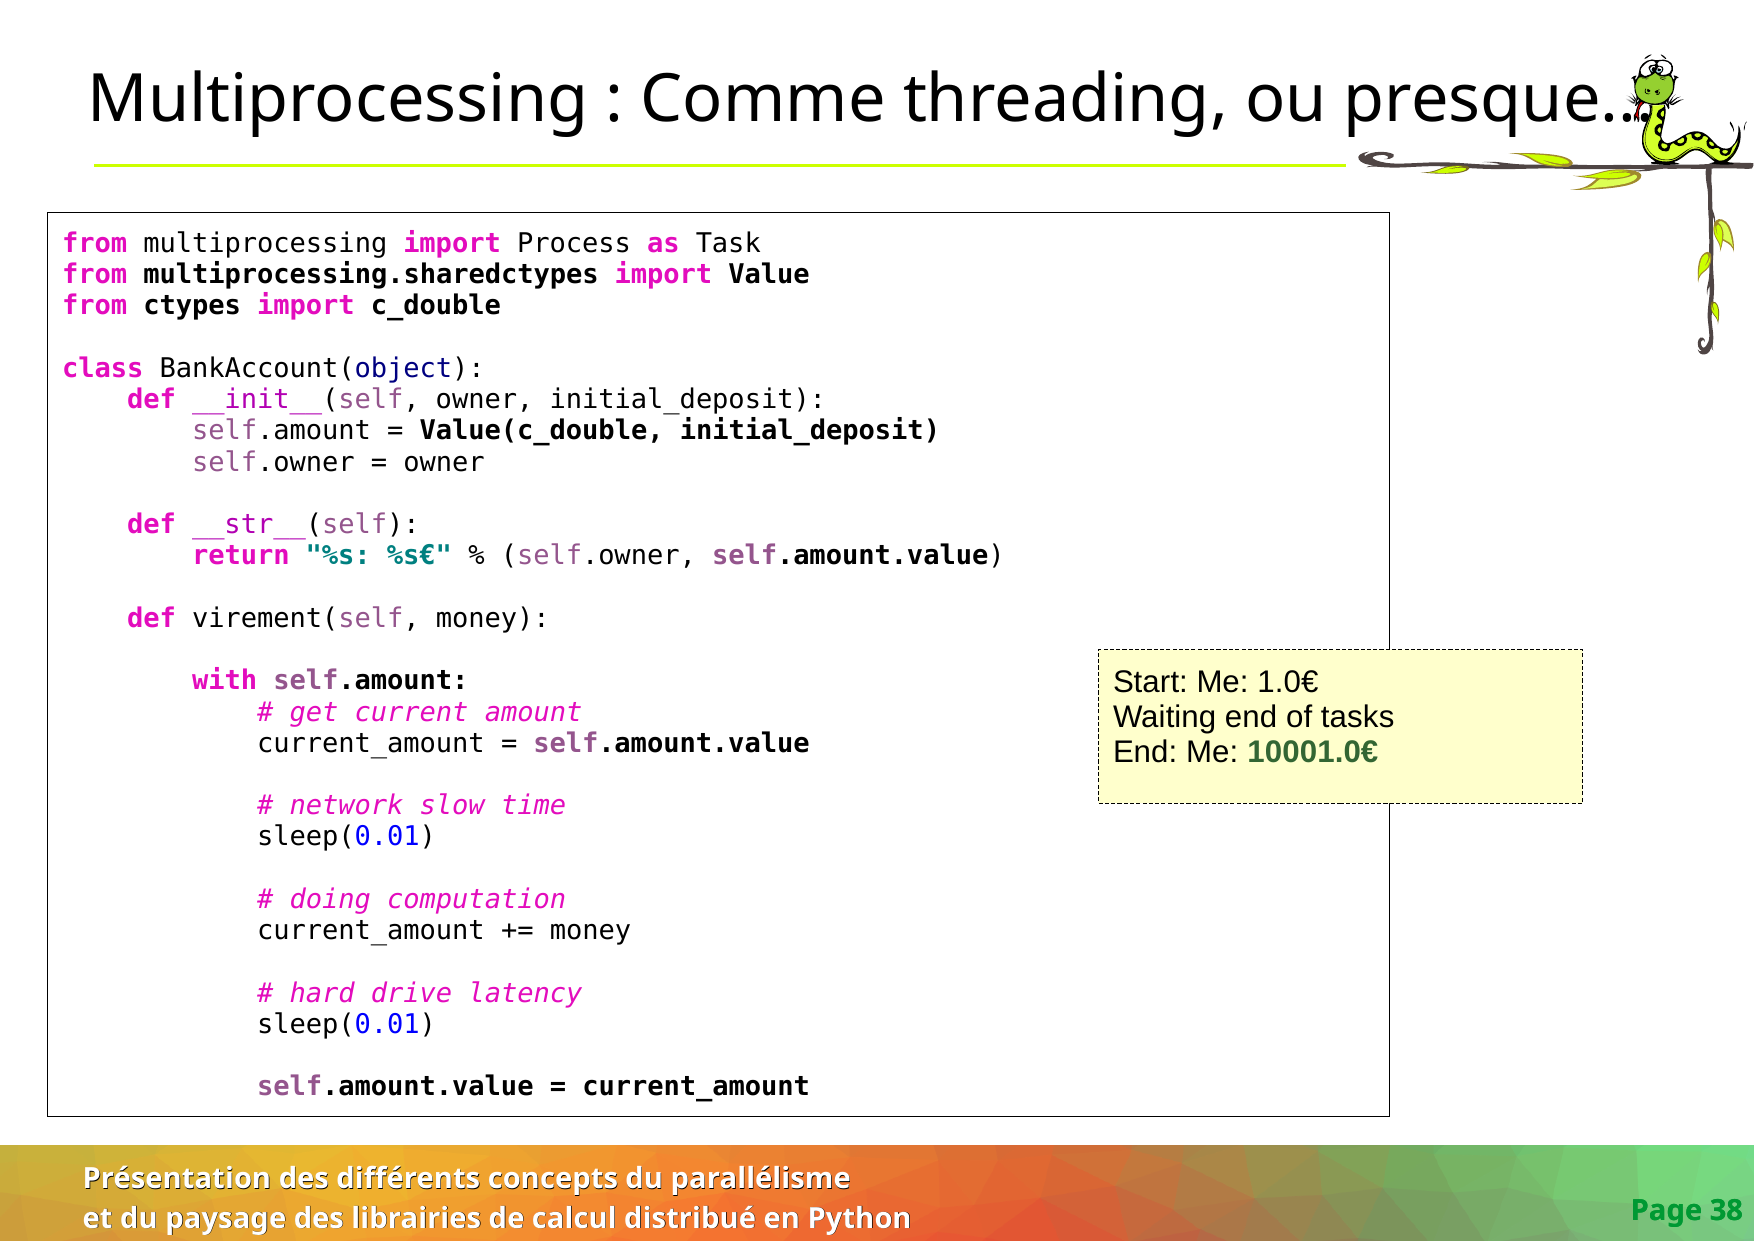

# Multiprocessing : Comme threading, ou presque...
from multiprocessing import Process as Task
from multiprocessing.sharedctypes import Value
from ctypes import c_double
class BankAccount(object):
 def __init__(self, owner, initial_deposit):
 self.amount = Value(c_double, initial_deposit)
 self.owner = owner
 def __str__(self):
 return "%s: %s€" % (self.owner, self.amount.value)
 def virement(self, money):
 with self.amount:
 # get current amount
 current_amount = self.amount.value
 # network slow time
 sleep(0.01)
 # doing computation
 current_amount += money
 # hard drive latency
 sleep(0.01)
 self.amount.value = current_amount
Start: Me: 1.0€
Waiting end of tasks
End: Me: 10001.0€
38